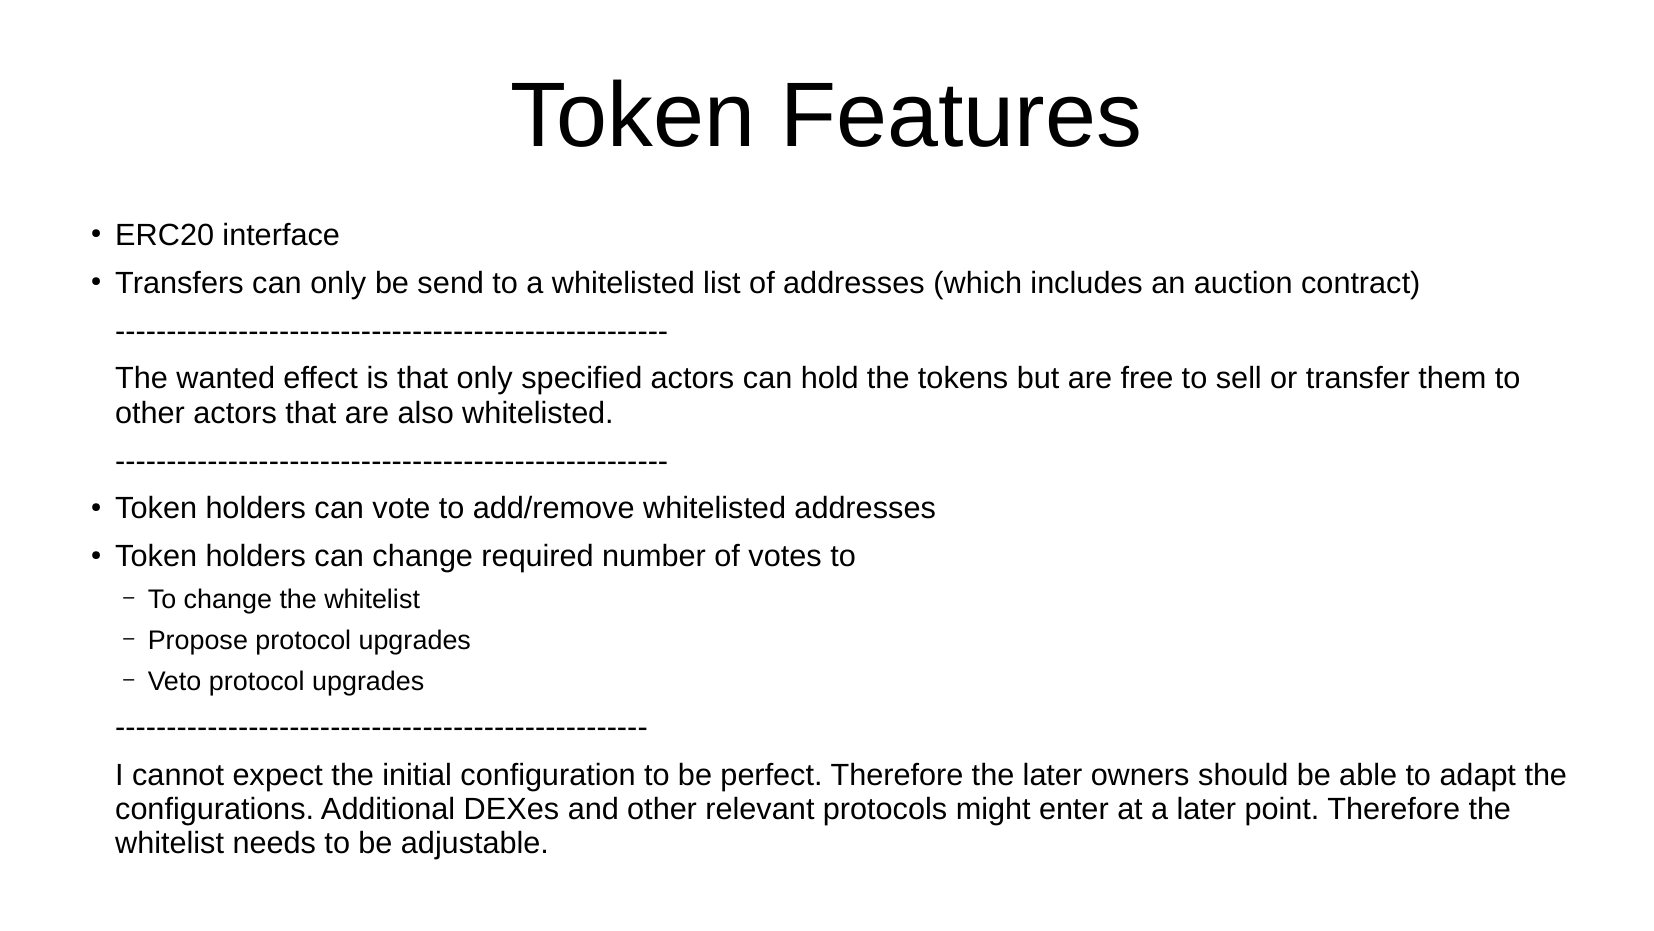

# Token Features
ERC20 interface
Transfers can only be send to a whitelisted list of addresses (which includes an auction contract)
------------------------------------------------------
The wanted effect is that only specified actors can hold the tokens but are free to sell or transfer them to other actors that are also whitelisted.
------------------------------------------------------
Token holders can vote to add/remove whitelisted addresses
Token holders can change required number of votes to
To change the whitelist
Propose protocol upgrades
Veto protocol upgrades
----------------------------------------------------
I cannot expect the initial configuration to be perfect. Therefore the later owners should be able to adapt the configurations. Additional DEXes and other relevant protocols might enter at a later point. Therefore the whitelist needs to be adjustable.